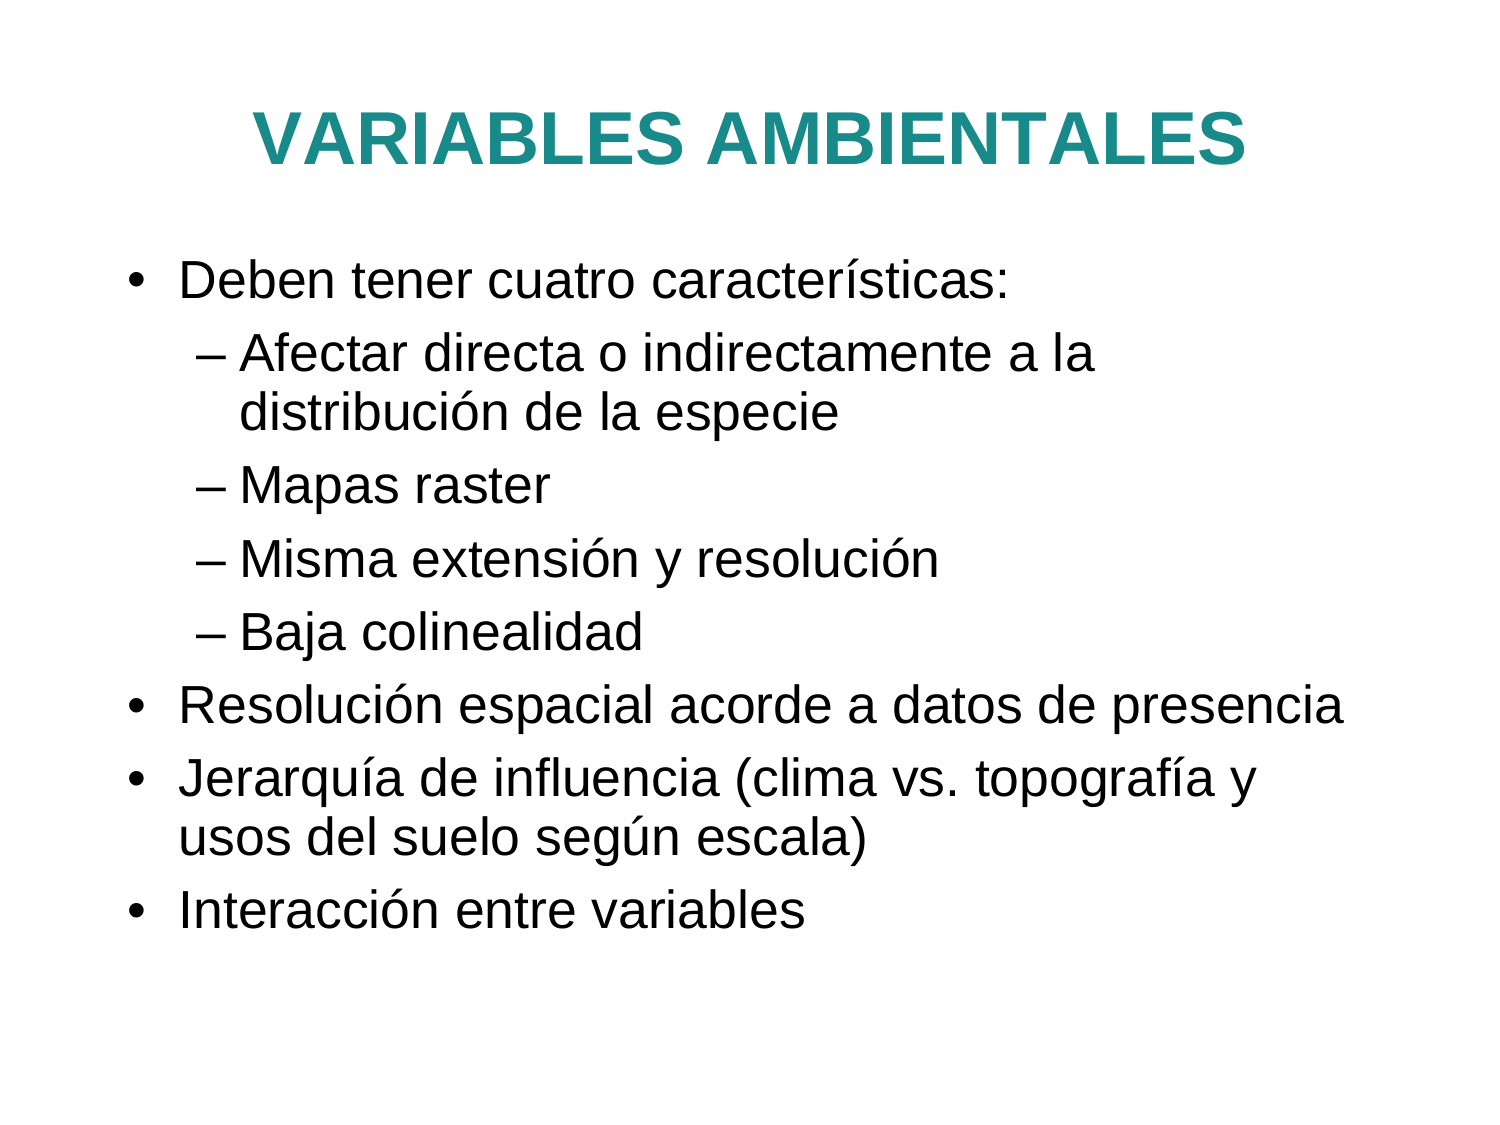

# VARIABLES AMBIENTALES
Deben tener cuatro características:
Afectar directa o indirectamente a la distribución de la especie
Mapas raster
Misma extensión y resolución
Baja colinealidad
Resolución espacial acorde a datos de presencia
Jerarquía de influencia (clima vs. topografía y usos del suelo según escala)
Interacción entre variables